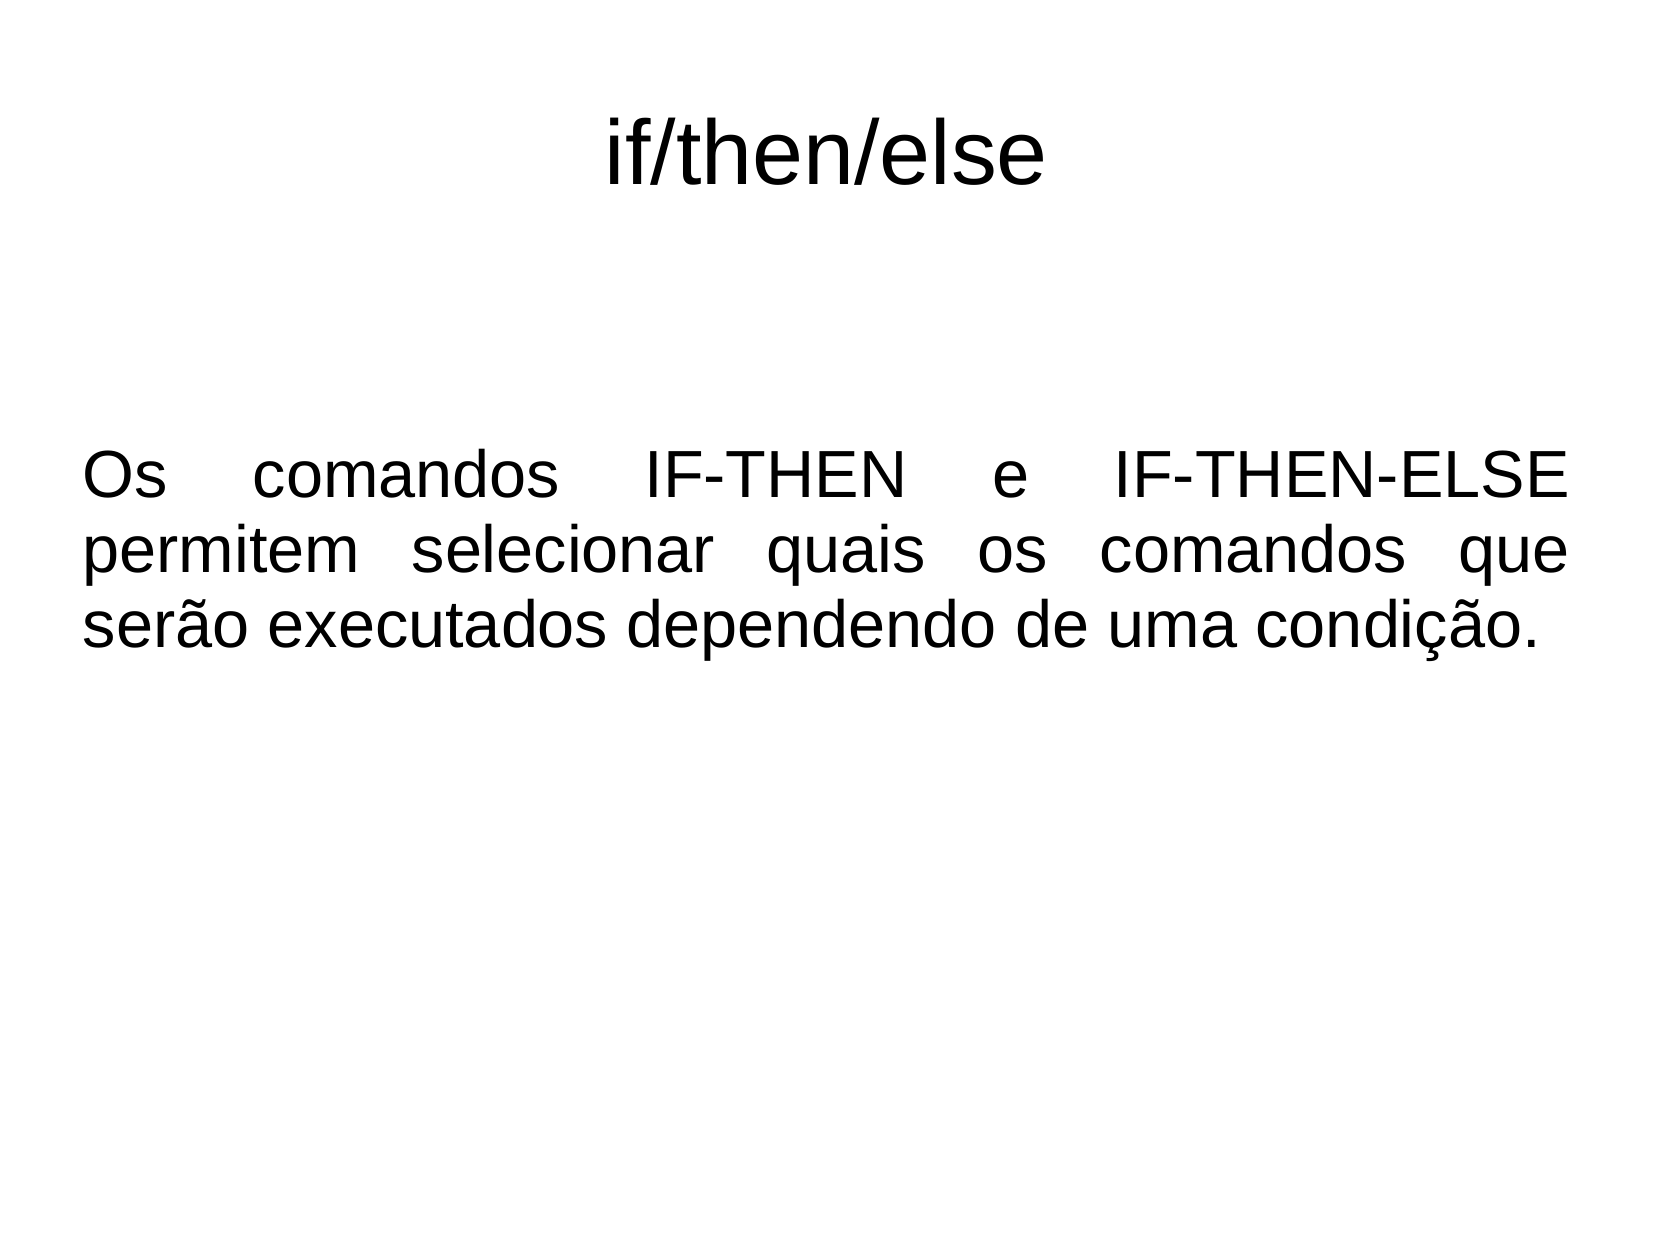

# if/then/else
Os comandos IF-THEN e IF-THEN-ELSE permitem selecionar quais os comandos que serão executados dependendo de uma condição.